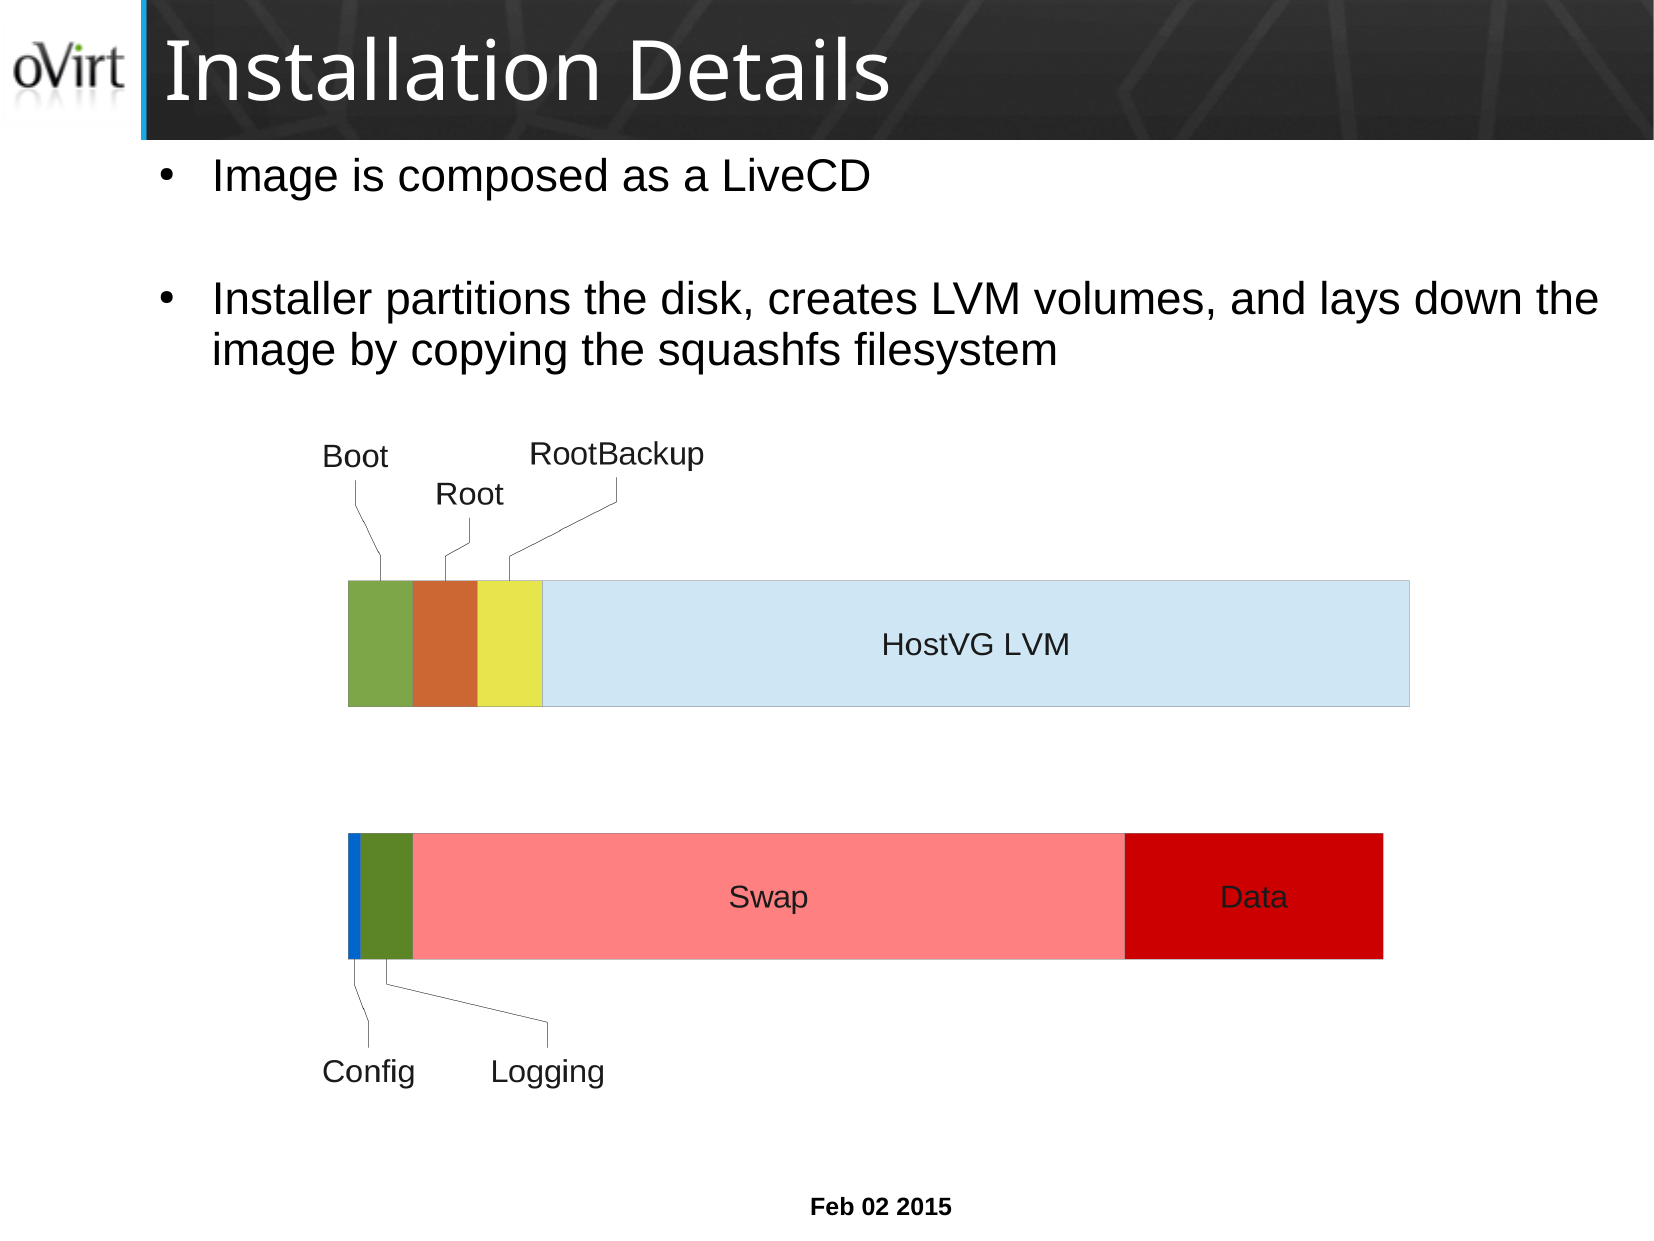

# Installation Details
Image is composed as a LiveCD
Installer partitions the disk, creates LVM volumes, and lays down the image by copying the squashfs filesystem